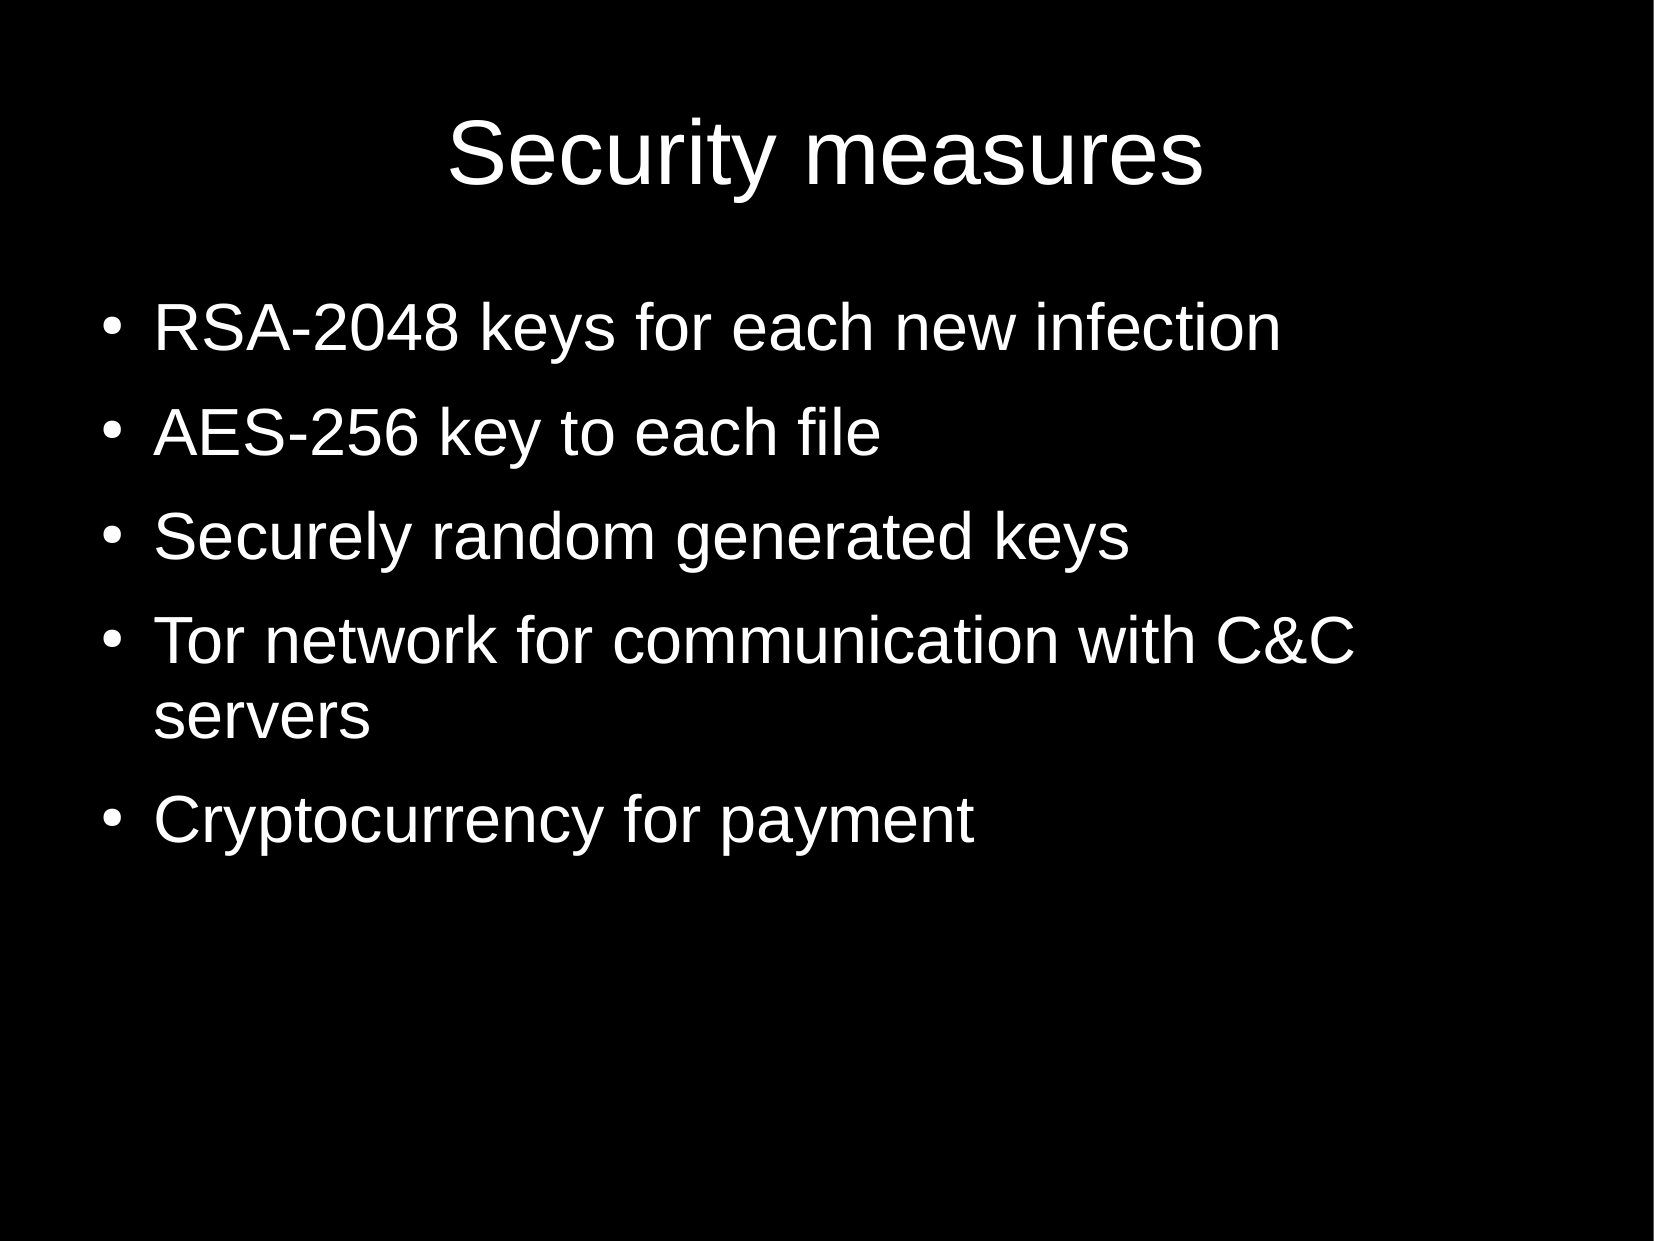

# Security measures
RSA-2048 keys for each new infection
AES-256 key to each file
Securely random generated keys
Tor network for communication with C&C servers
Cryptocurrency for payment